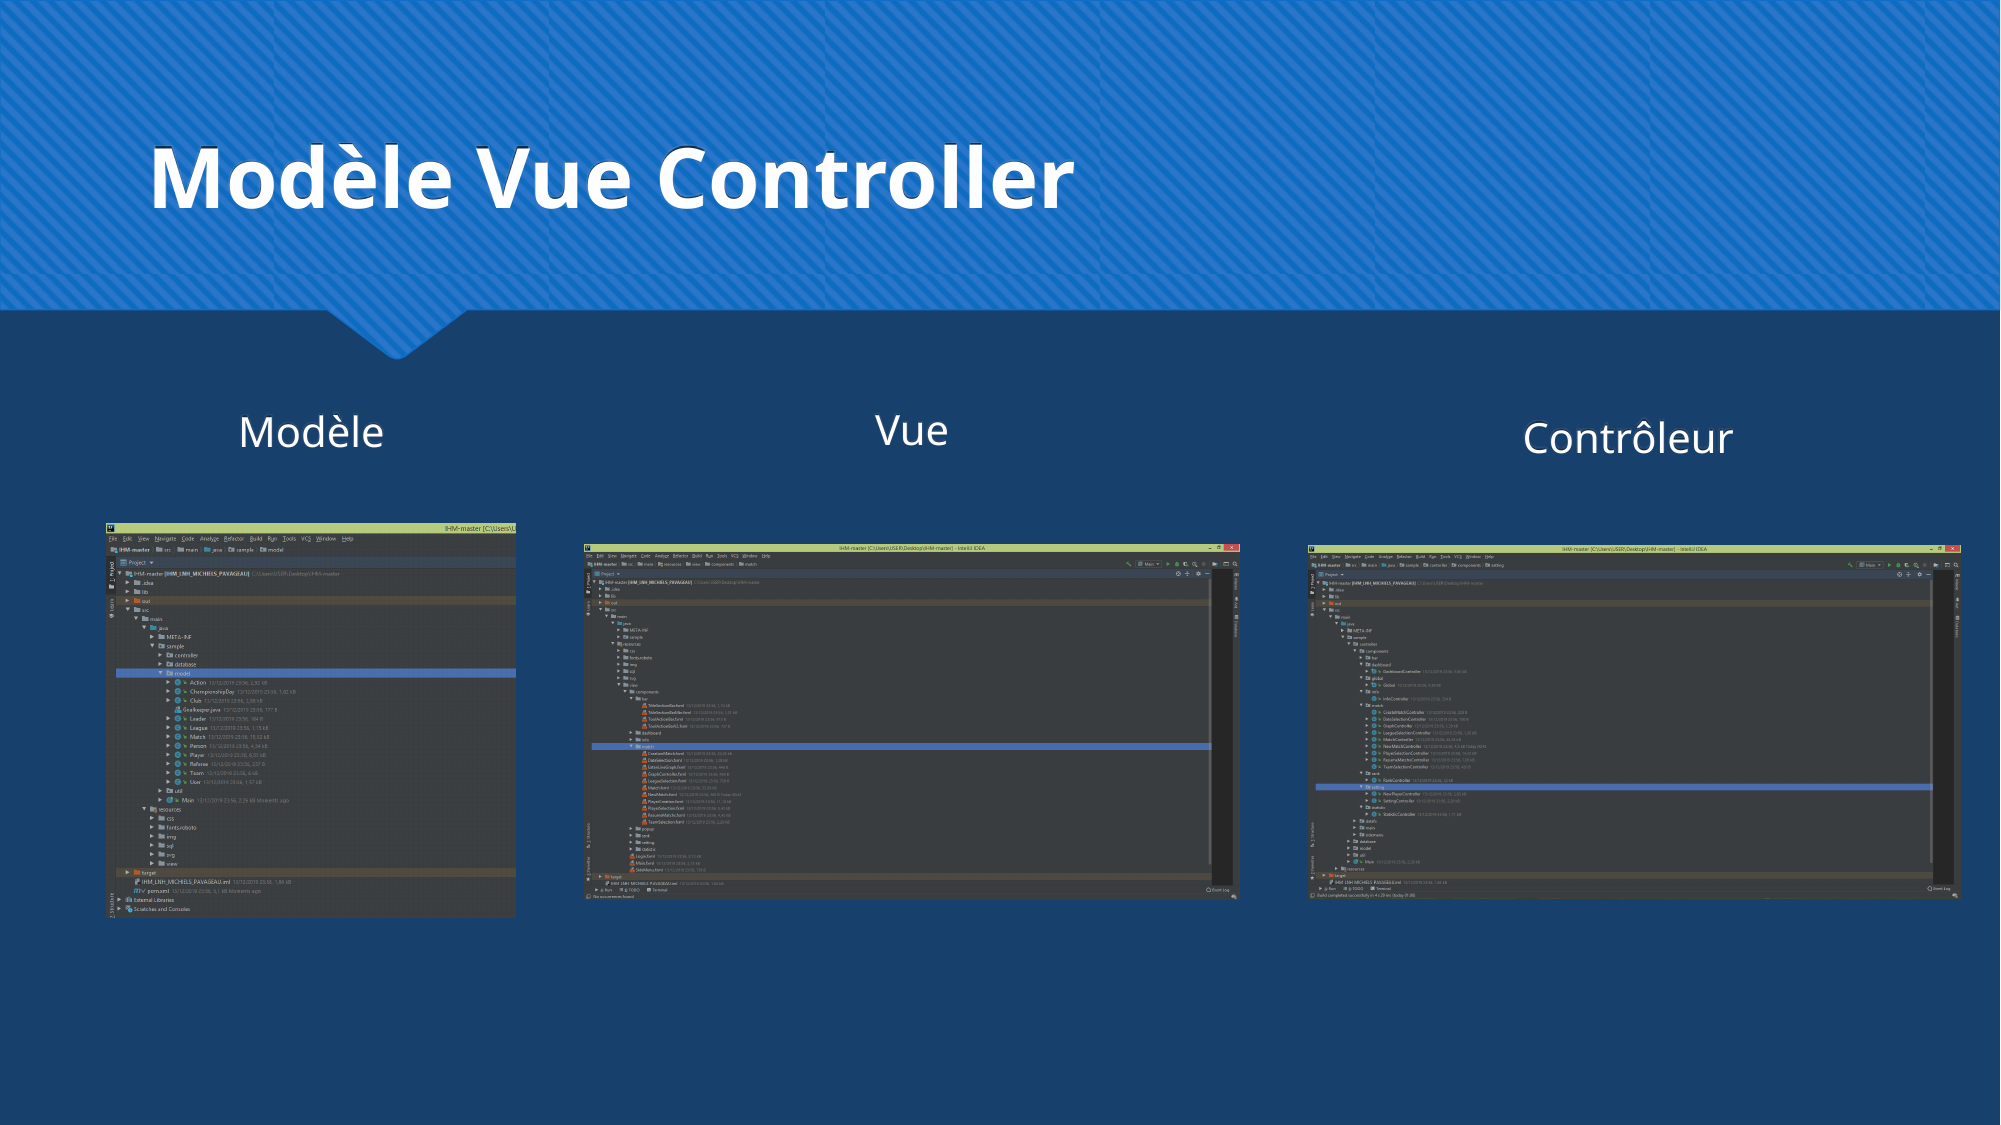

# Modèle Vue Controller
Vue
Modèle
Contrôleur